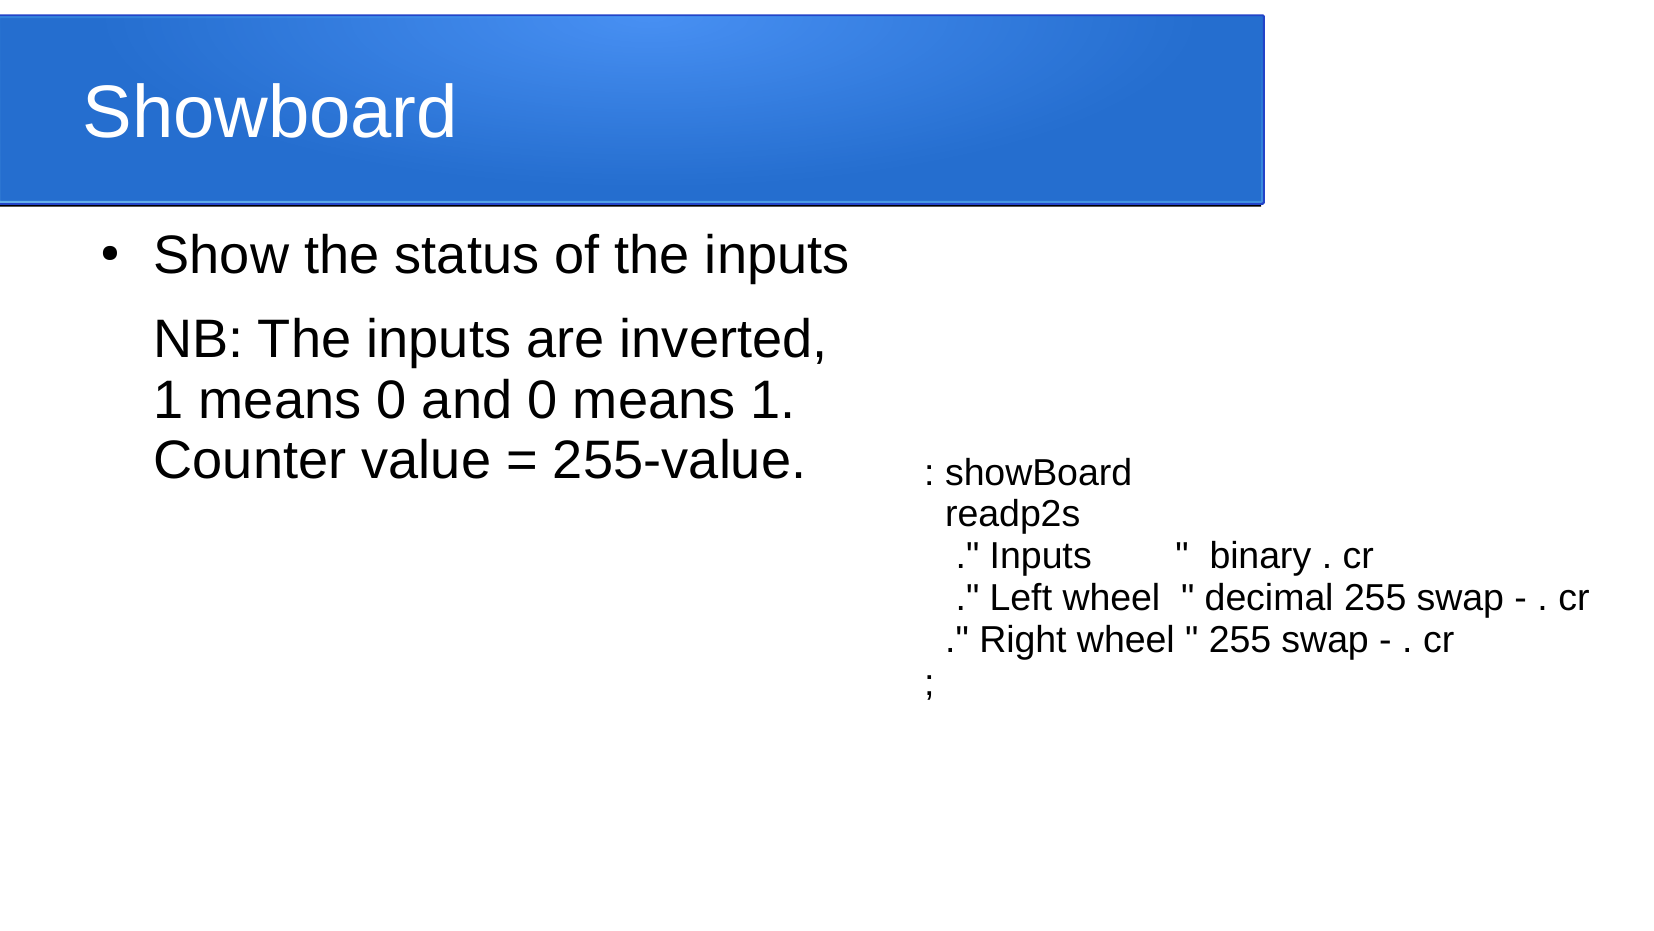

# Showboard
Show the status of the inputs
NB: The inputs are inverted, 1 means 0 and 0 means 1.
Counter value = 255-value.
: showBoard
 readp2s
 ." Inputs " binary . cr
 ." Left wheel " decimal 255 swap - . cr
 ." Right wheel " 255 swap - . cr
;